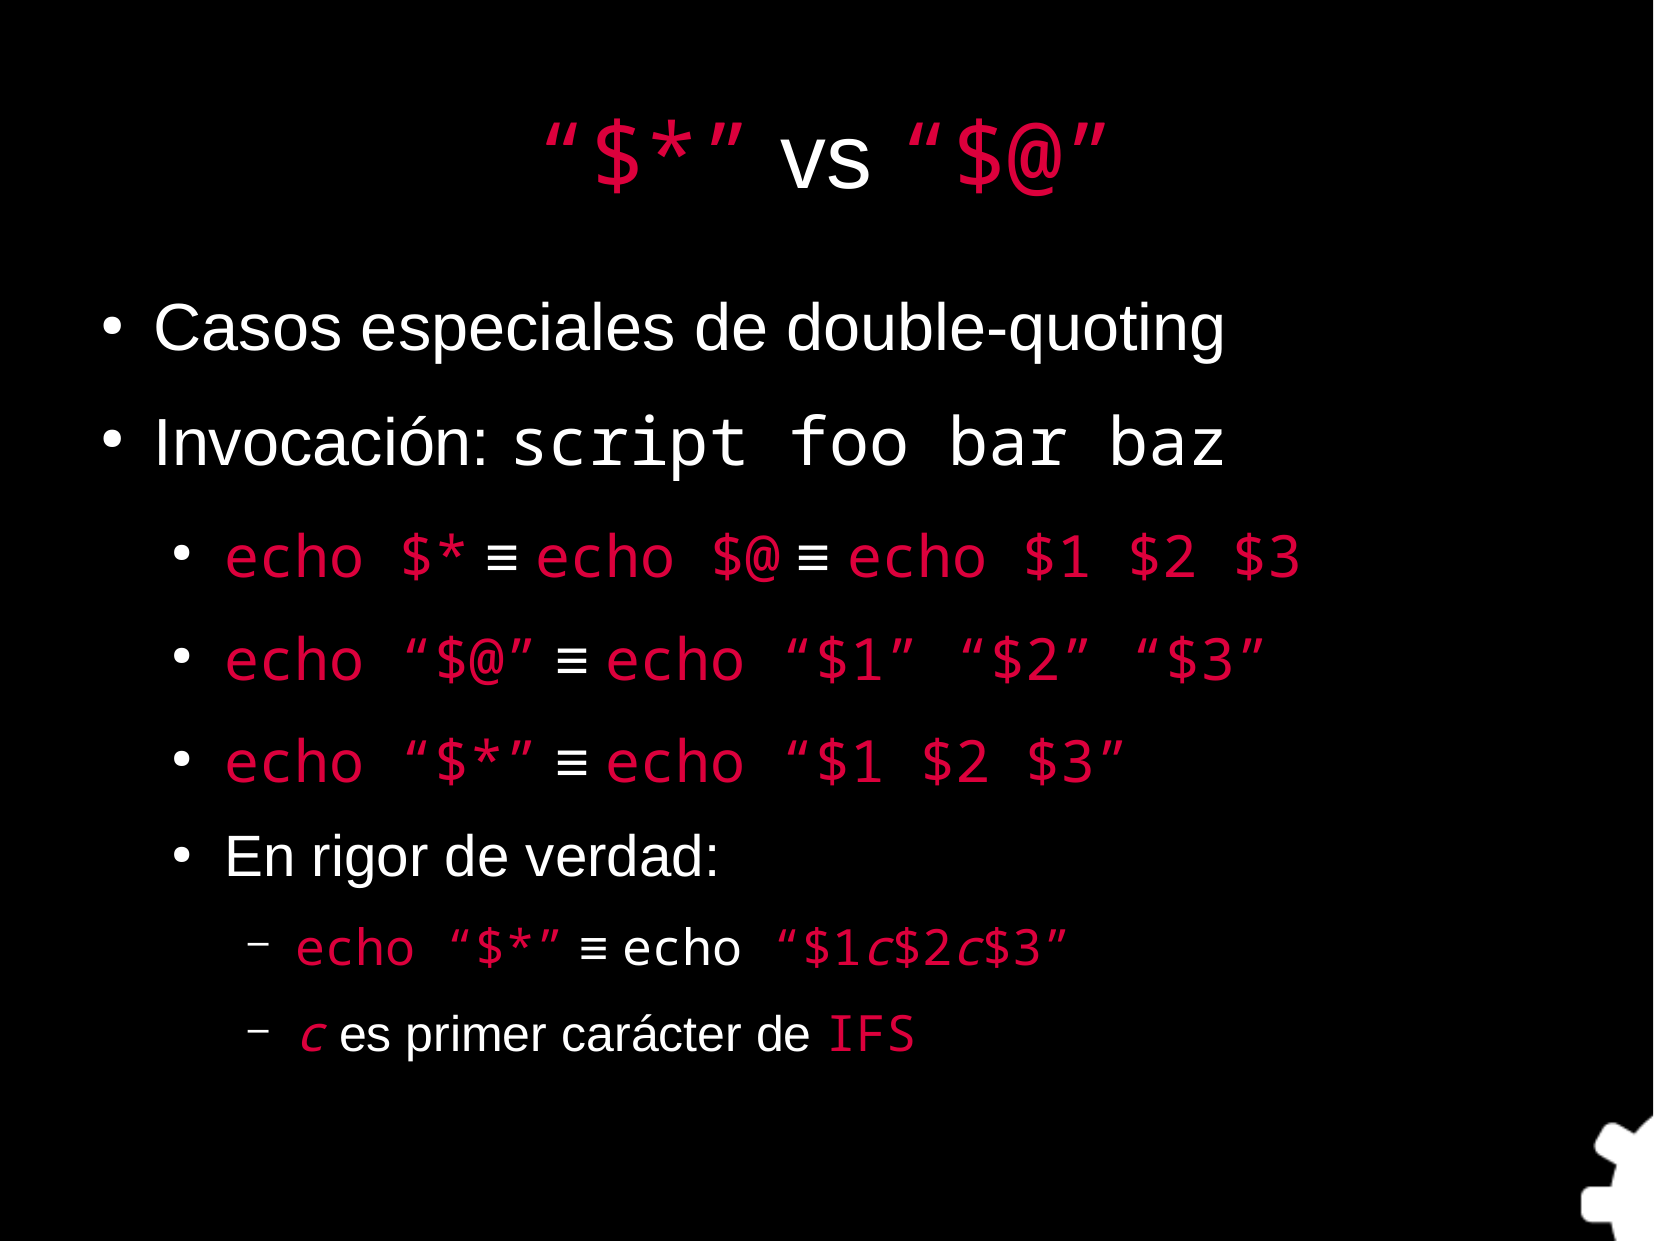

# “$*” vs “$@”
Casos especiales de double-quoting
Invocación: script foo bar baz
echo $* ≡ echo $@ ≡ echo $1 $2 $3
echo “$@” ≡ echo “$1” “$2” “$3”
echo “$*” ≡ echo “$1 $2 $3”
En rigor de verdad:
echo “$*” ≡ echo “$1c$2c$3”
c es primer carácter de IFS